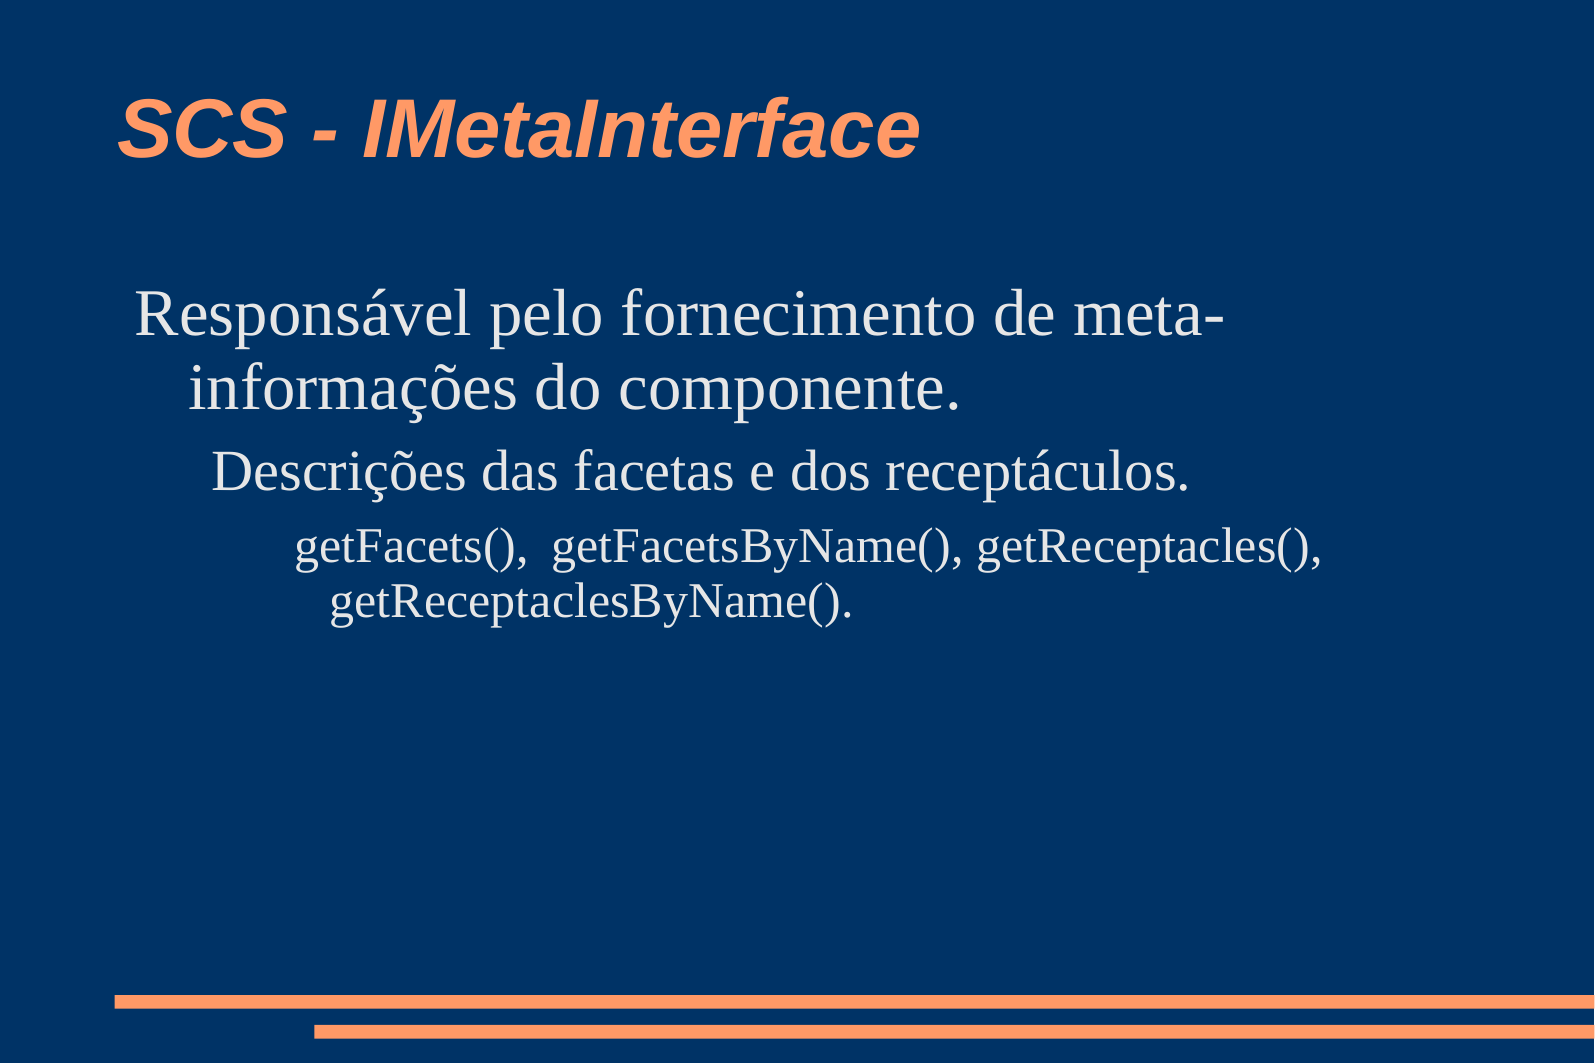

# SCS - IMetaInterface
Responsável pelo fornecimento de meta-informações do componente.
Descrições das facetas e dos receptáculos.
getFacets(), 	getFacetsByName(), getReceptacles(), getReceptaclesByName().